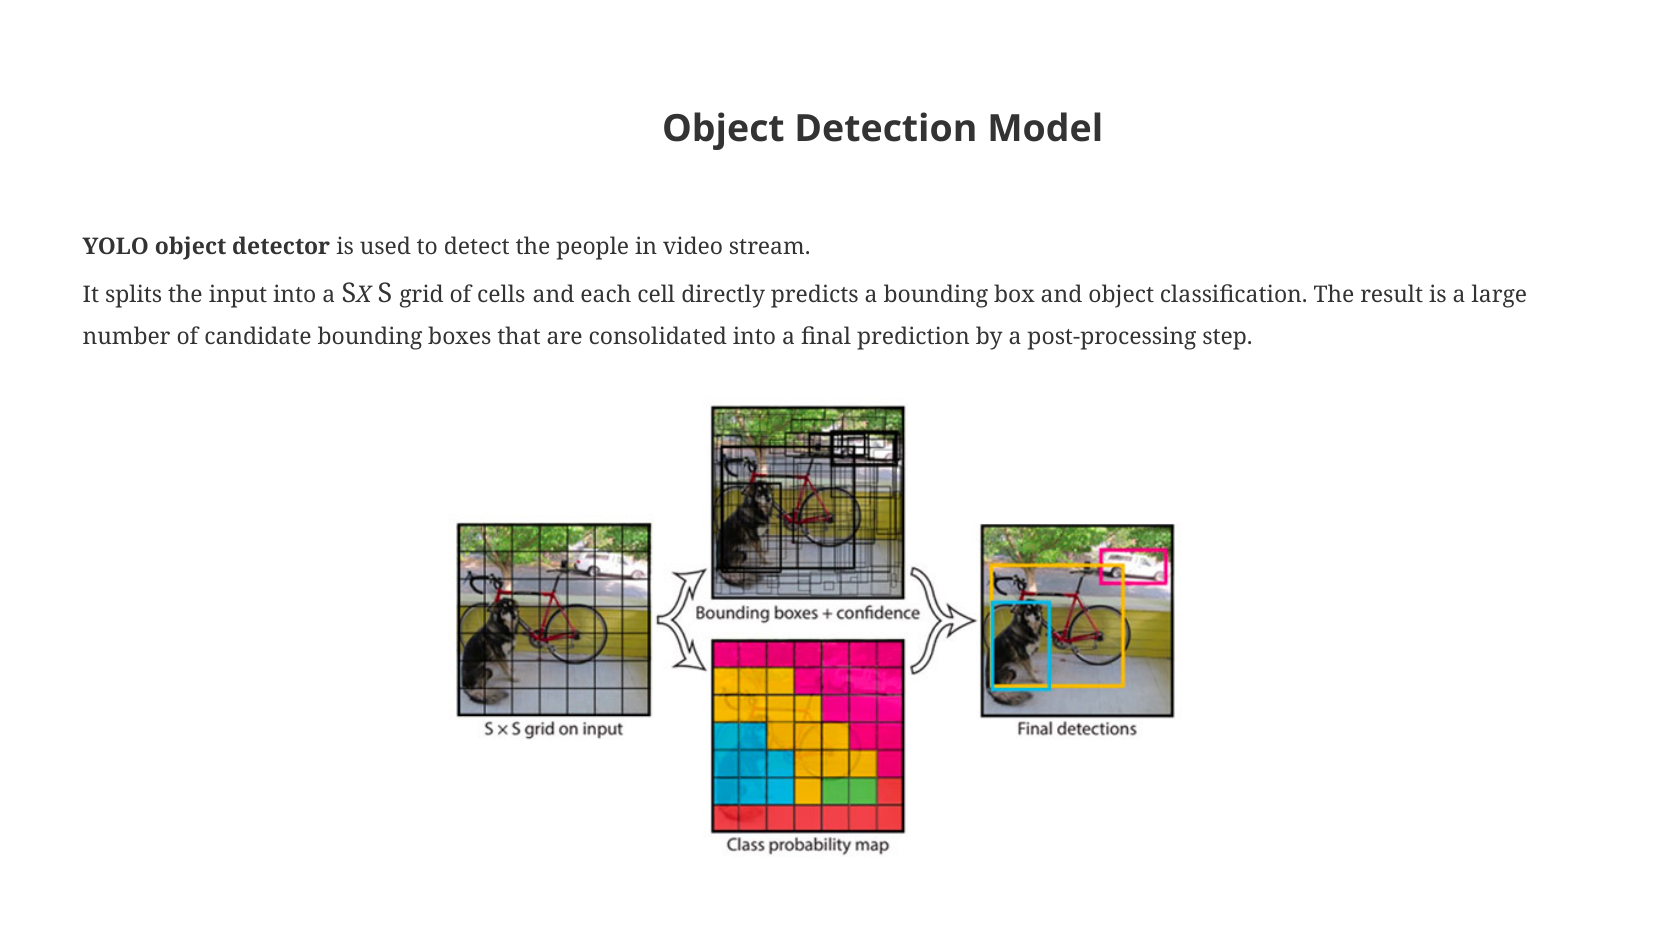

# Object Detection Model
YOLO object detector is used to detect the people in video stream.
It splits the input into a SX S grid of cells and each cell directly predicts a bounding box and object classification. The result is a large number of candidate bounding boxes that are consolidated into a final prediction by a post-processing step.